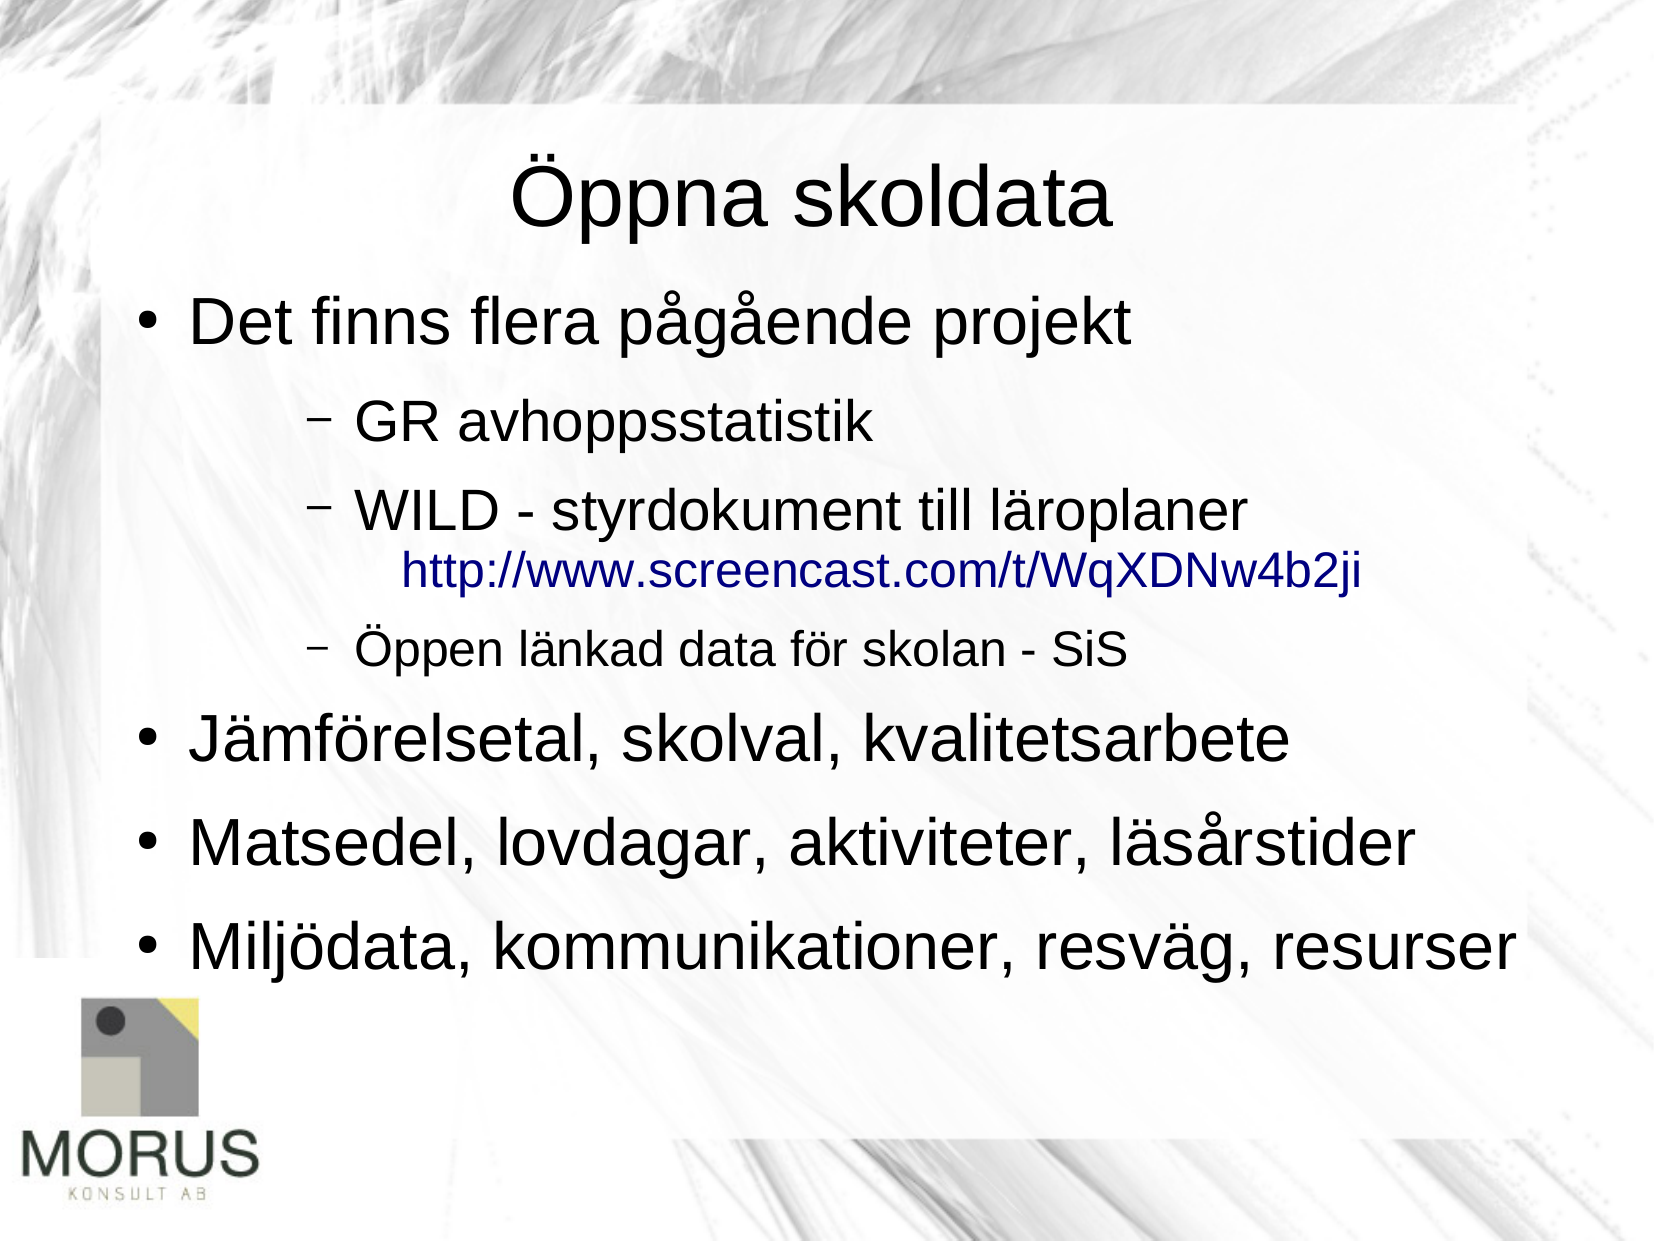

# Öppna skoldata
Det finns flera pågående projekt
GR avhoppsstatistik
WILD - styrdokument till läroplaner
http://www.screencast.com/t/WqXDNw4b2ji
Öppen länkad data för skolan - SiS
Jämförelsetal, skolval, kvalitetsarbete
Matsedel, lovdagar, aktiviteter, läsårstider
Miljödata, kommunikationer, resväg, resurser